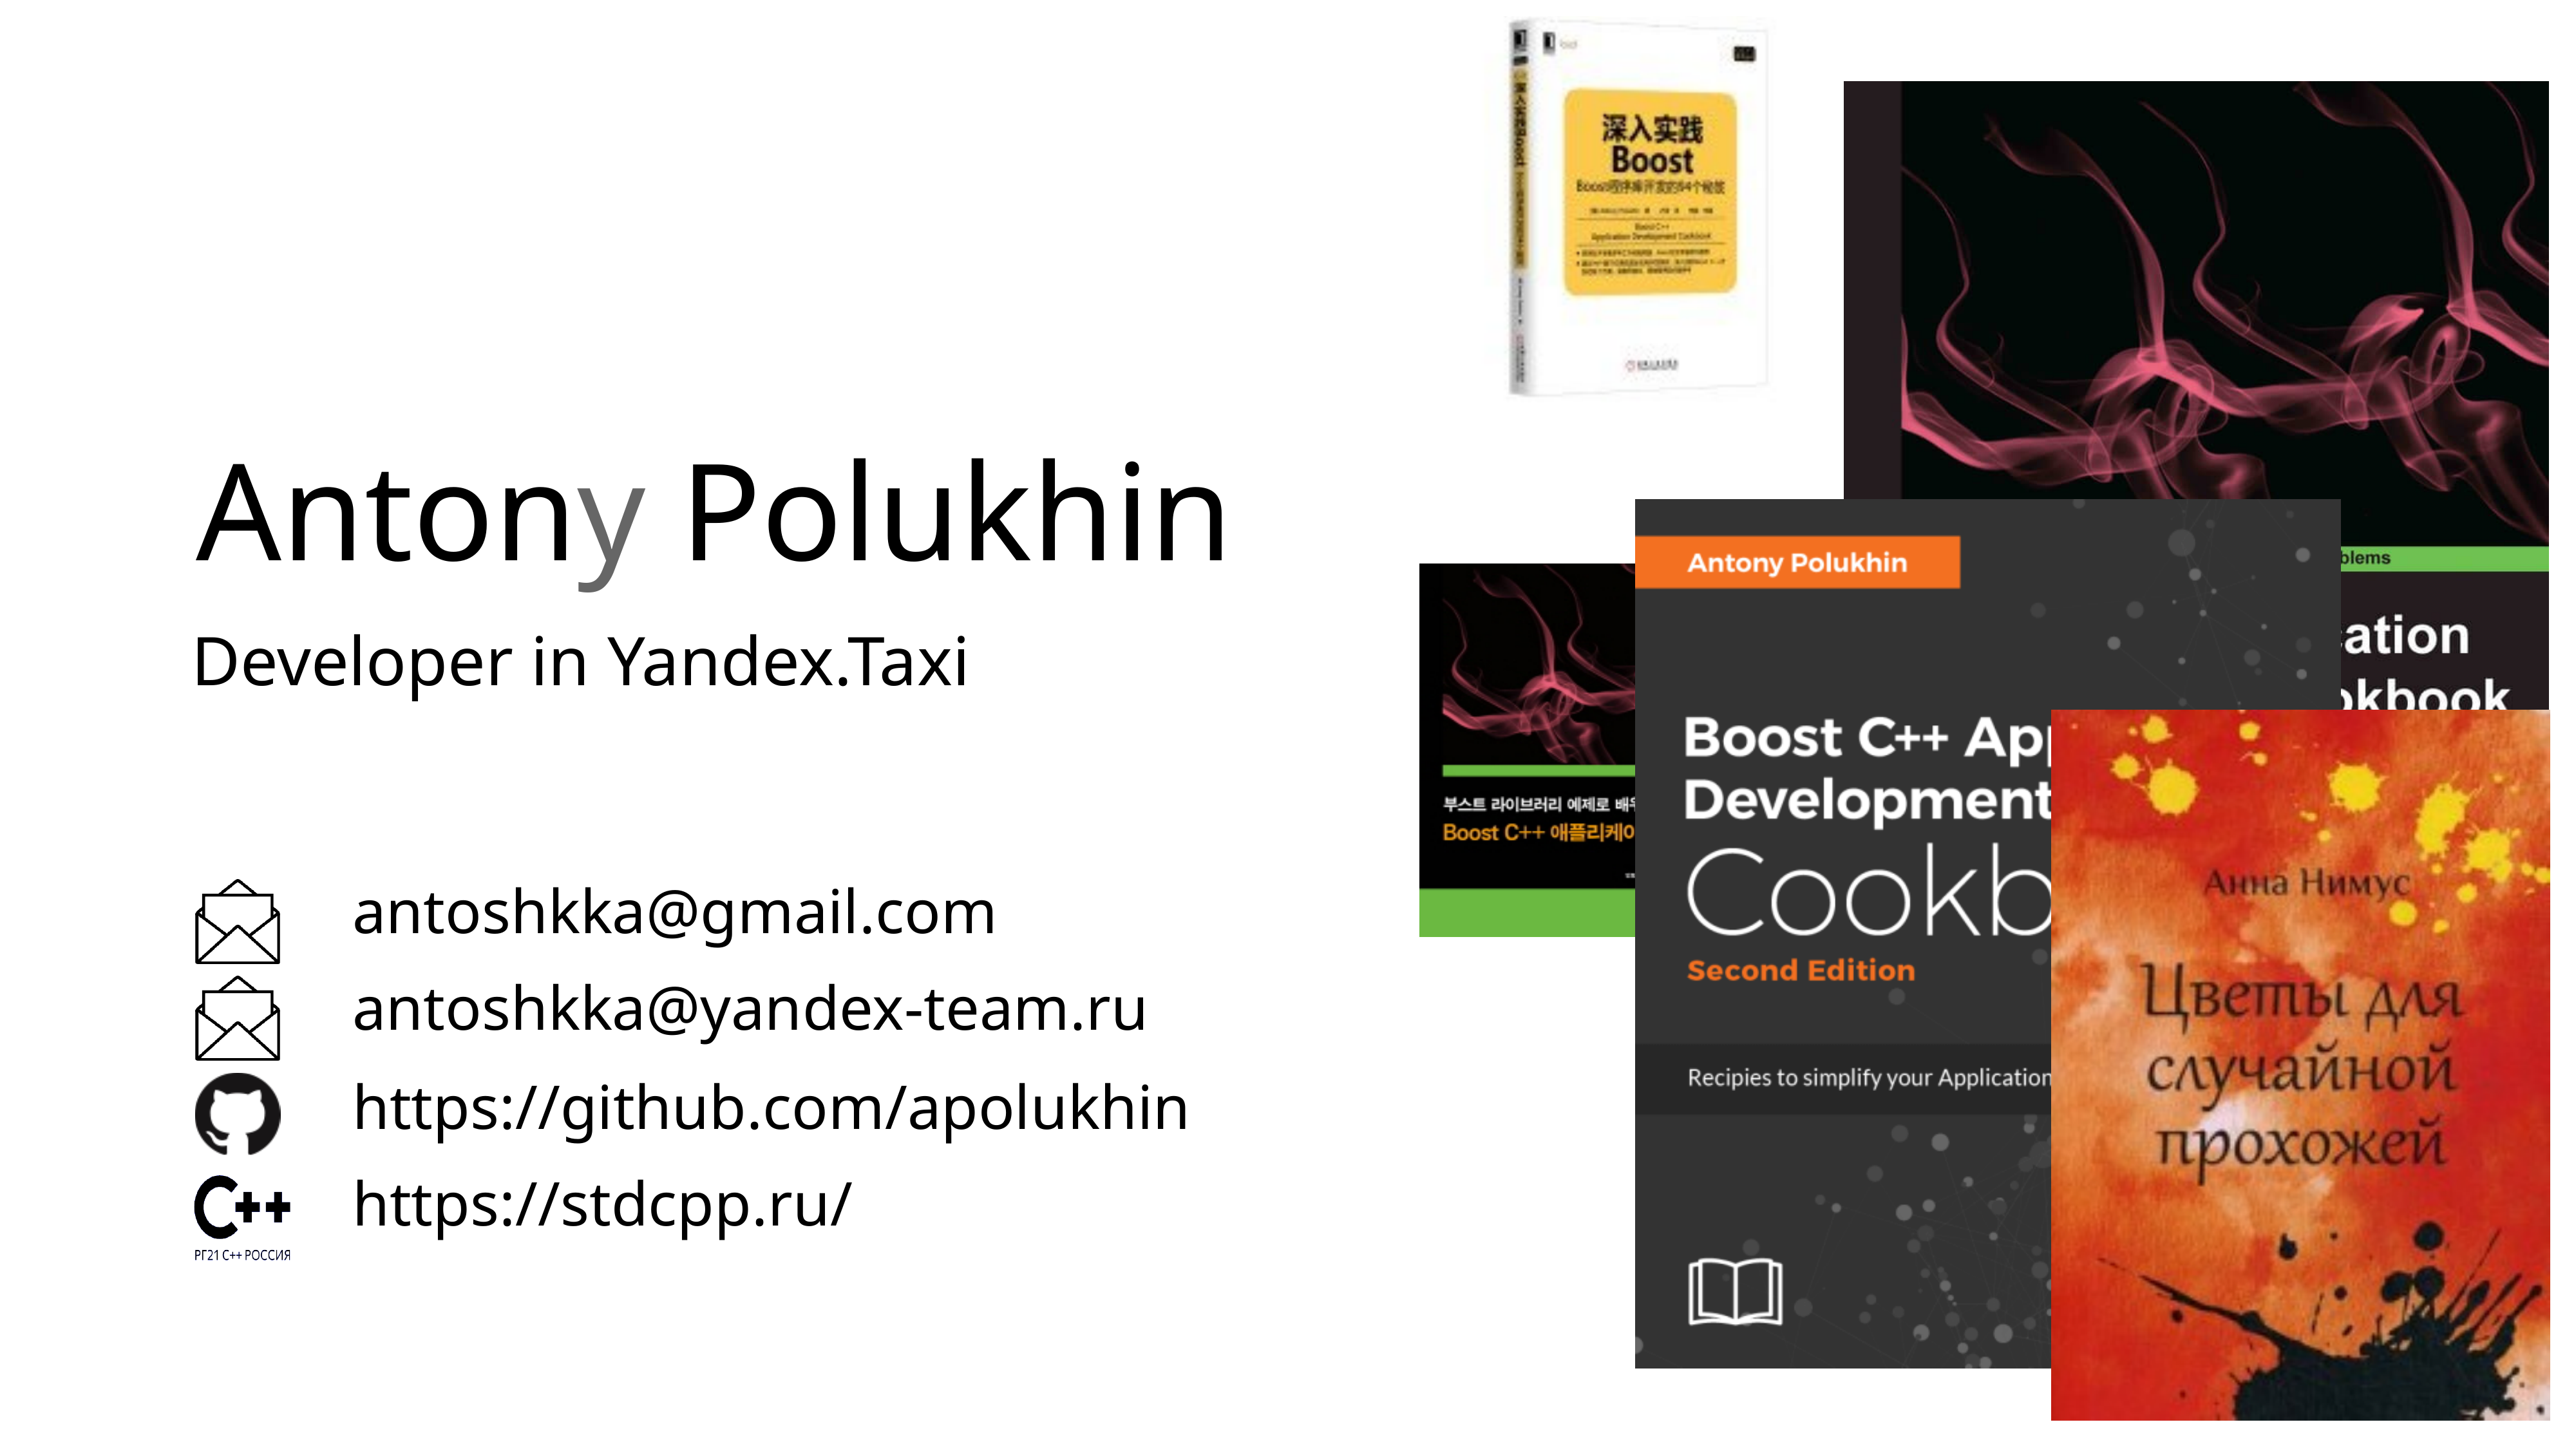

# Antony Polukhin
Developer in Yandex.Taxi
antoshkka@gmail.com
antoshkka@yandex-team.ru
https://github.com/apolukhin
https://stdcpp.ru/